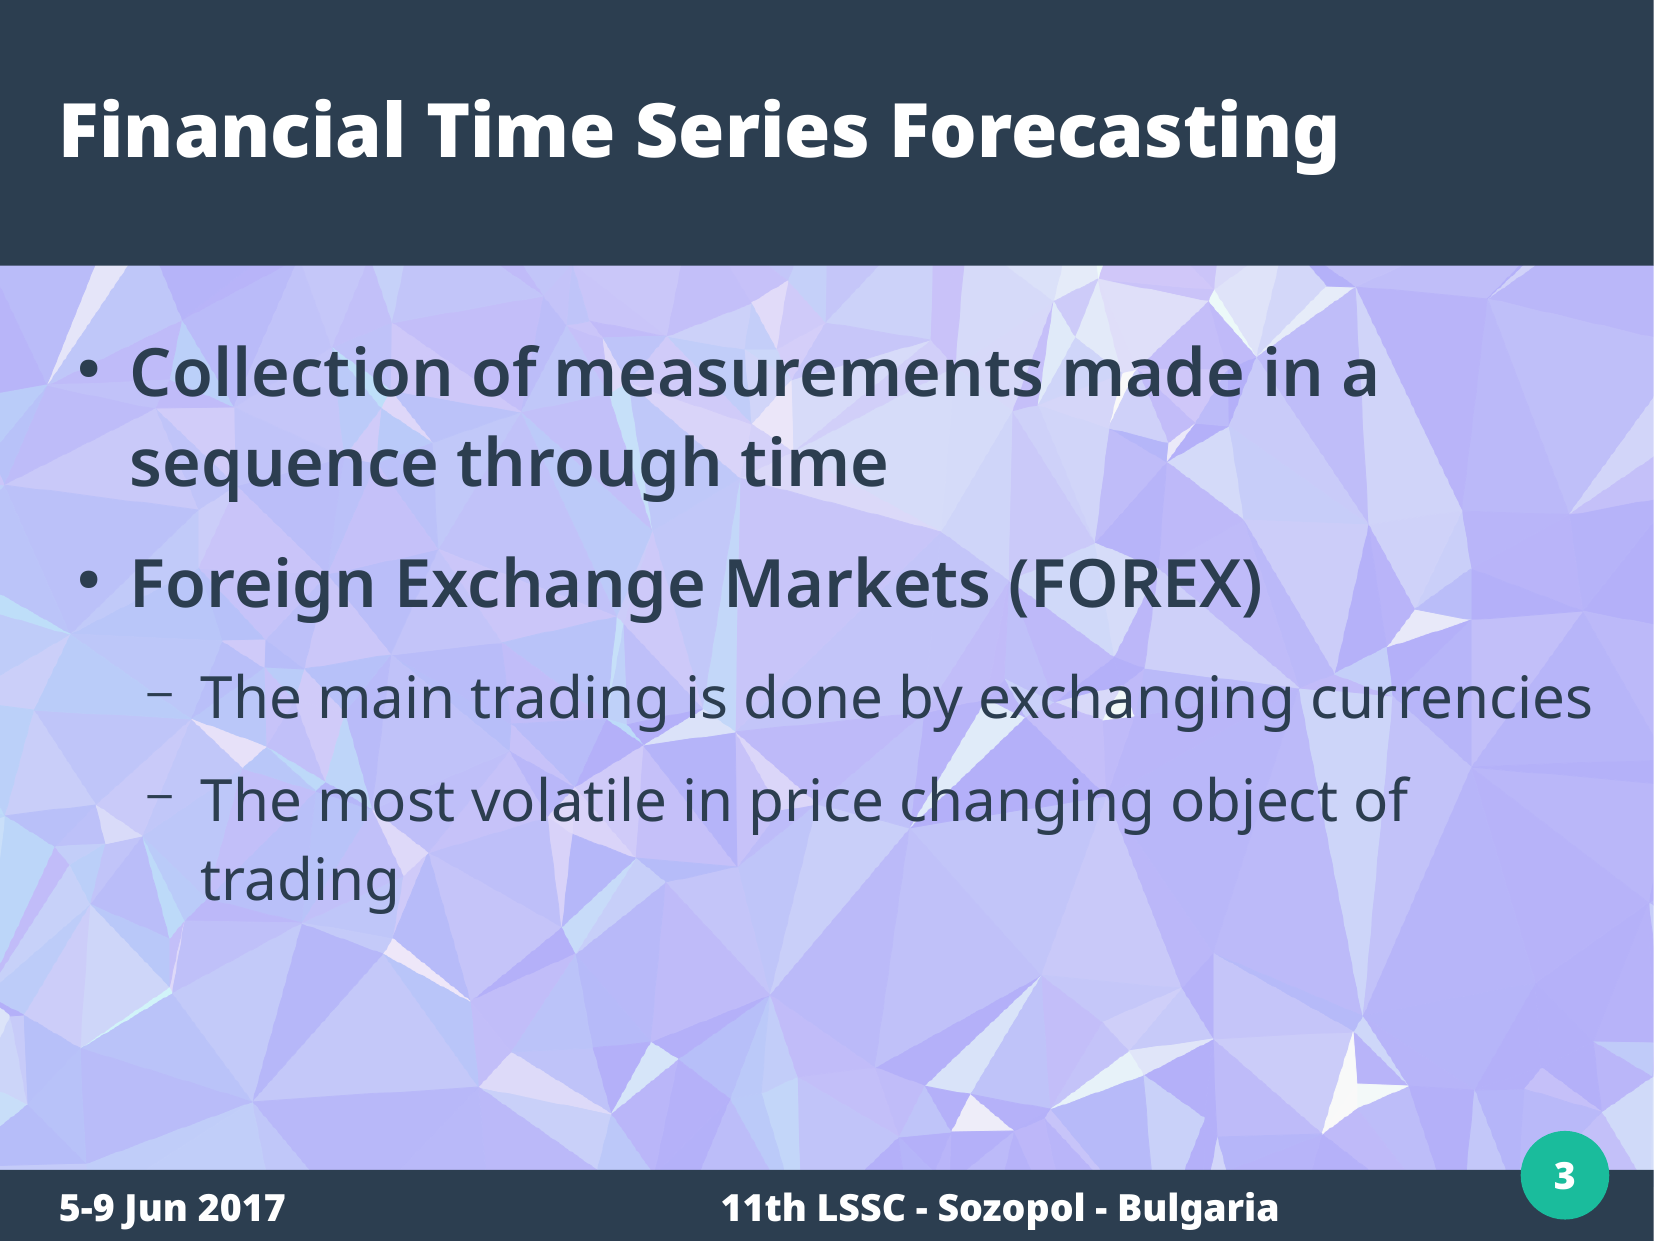

# Financial Time Series Forecasting
Collection of measurements made in a sequence through time
Foreign Exchange Markets (FOREX)
The main trading is done by exchanging currencies
The most volatile in price changing object of trading
3
5-9 Jun 2017
11th LSSC - Sozopol - Bulgaria